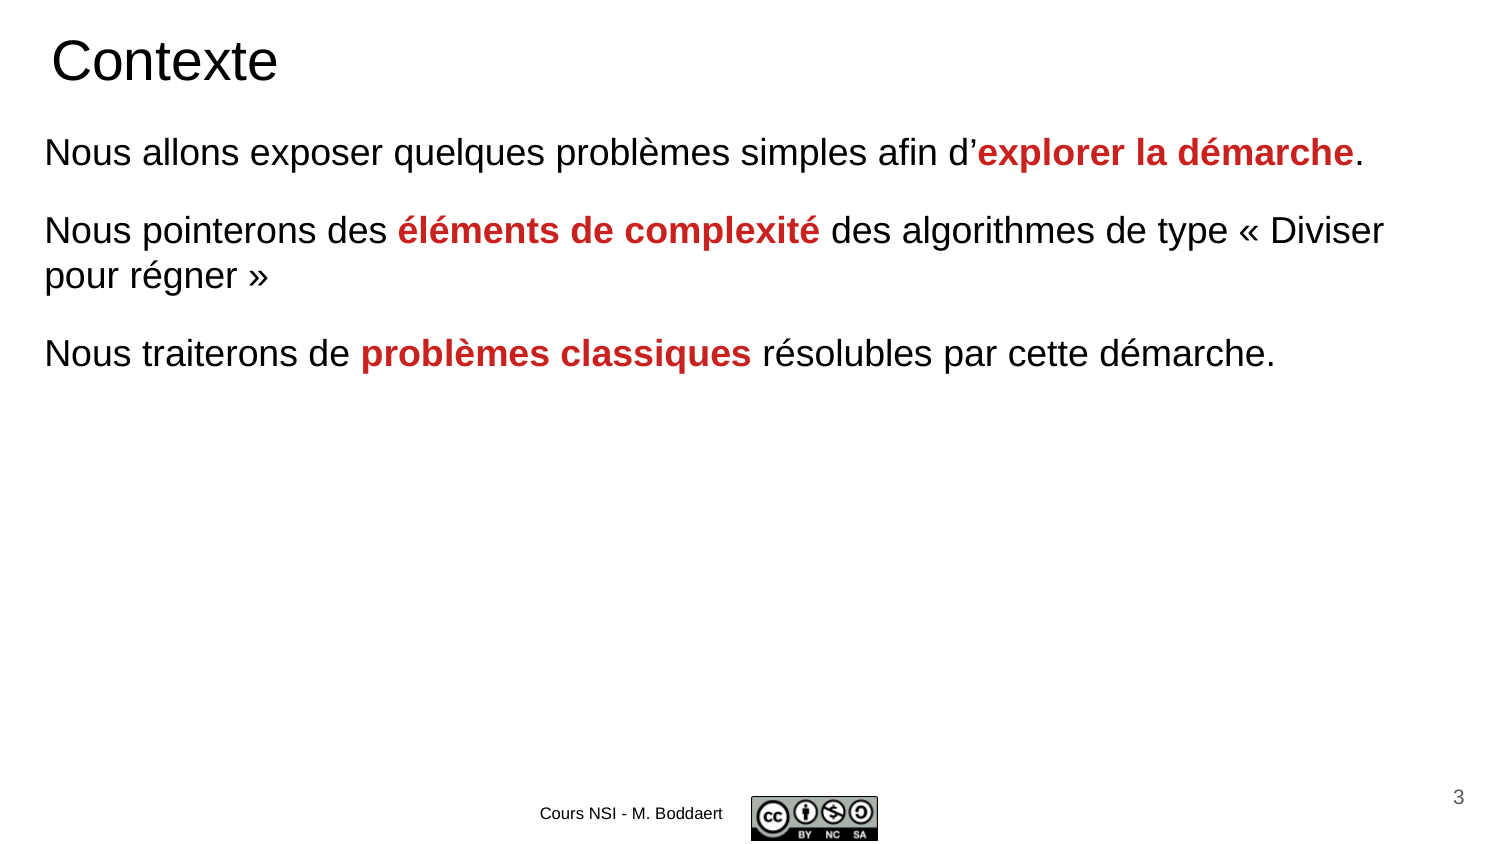

# Contexte
Nous allons exposer quelques problèmes simples afin d’explorer la démarche.
Nous pointerons des éléments de complexité des algorithmes de type « Diviser pour régner »
Nous traiterons de problèmes classiques résolubles par cette démarche.
3